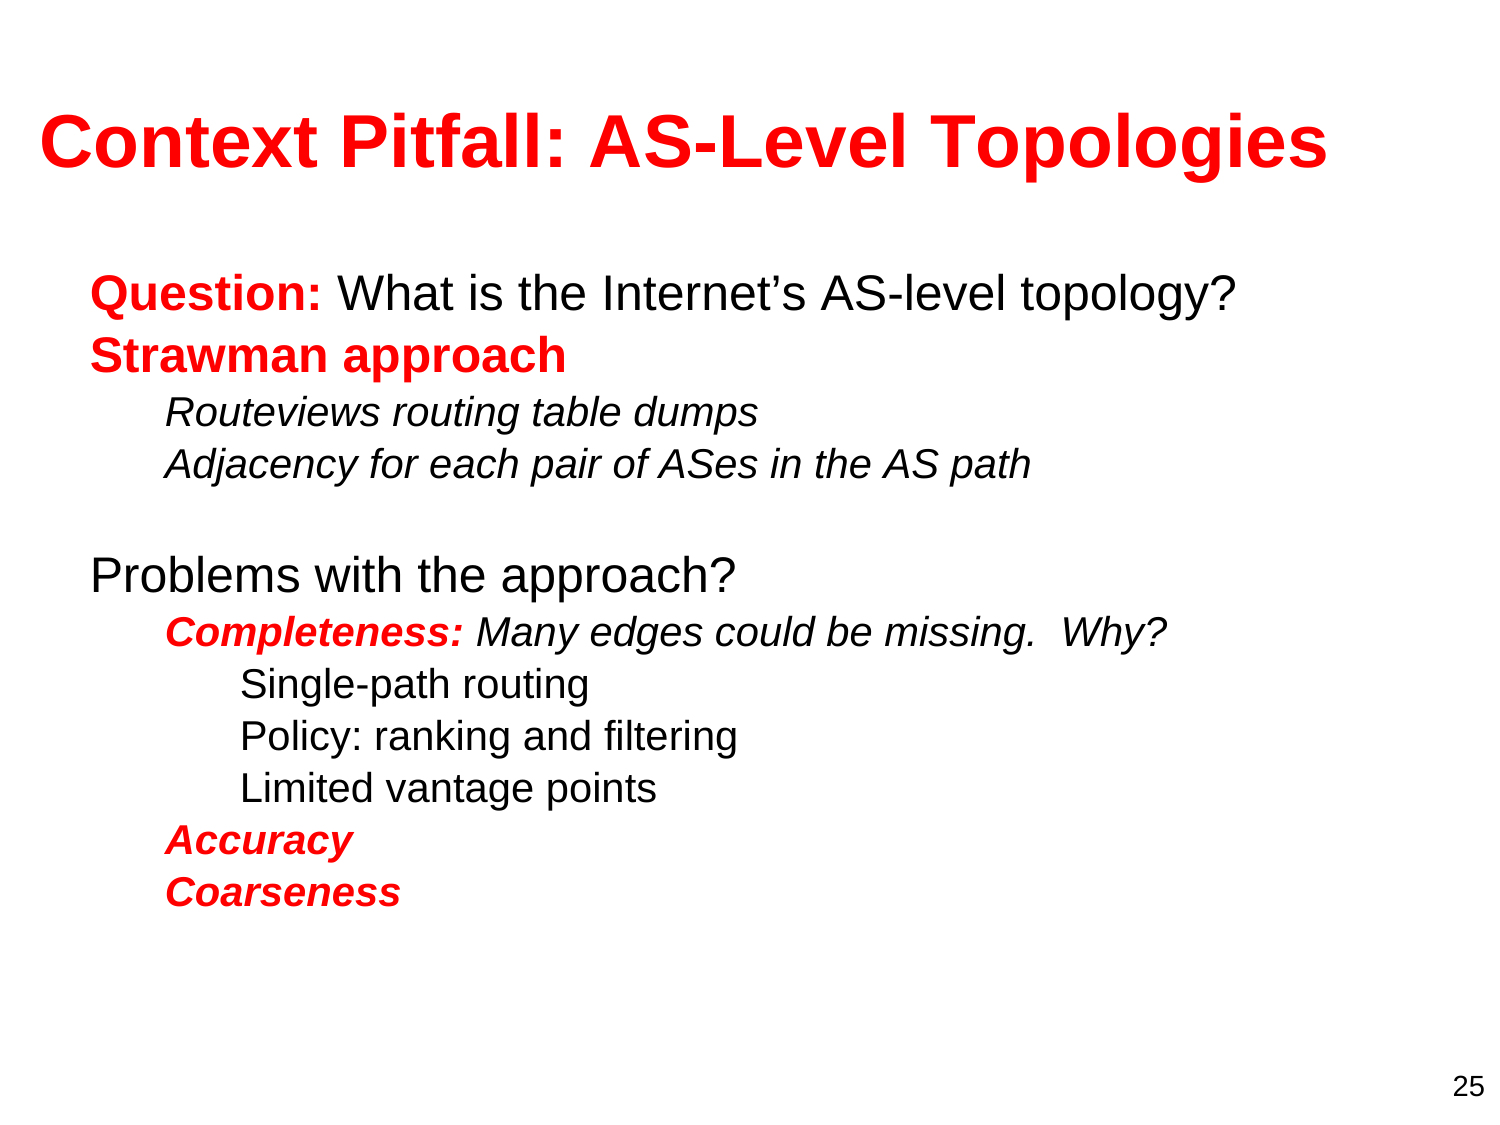

# Context Pitfall: AS-Level Topologies
Question: What is the Internet’s AS-level topology?
Strawman approach
Routeviews routing table dumps
Adjacency for each pair of ASes in the AS path
Problems with the approach?
Completeness: Many edges could be missing. Why?
Single-path routing
Policy: ranking and filtering
Limited vantage points
Accuracy
Coarseness
25